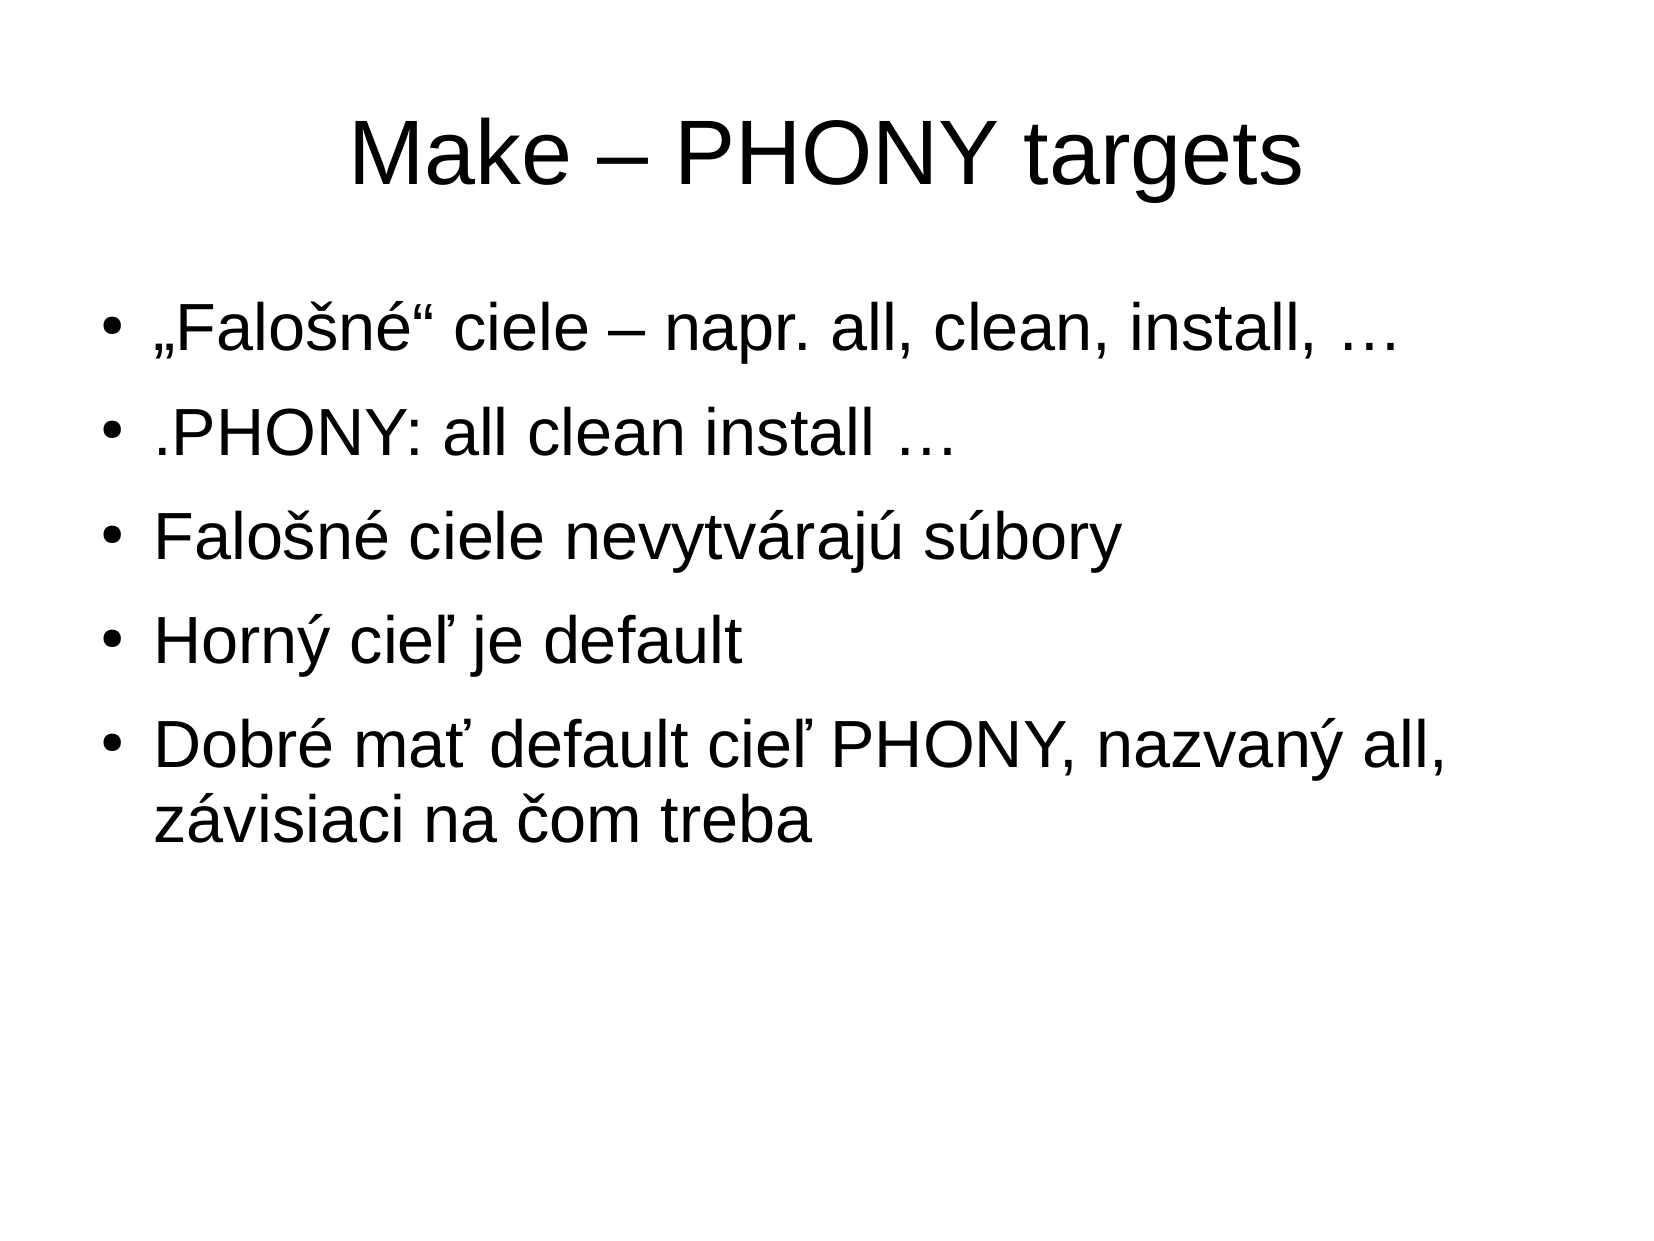

# Make – PHONY targets
„Falošné“ ciele – napr. all, clean, install, …
.PHONY: all clean install …
Falošné ciele nevytvárajú súbory
Horný cieľ je default
Dobré mať default cieľ PHONY, nazvaný all, závisiaci na čom treba